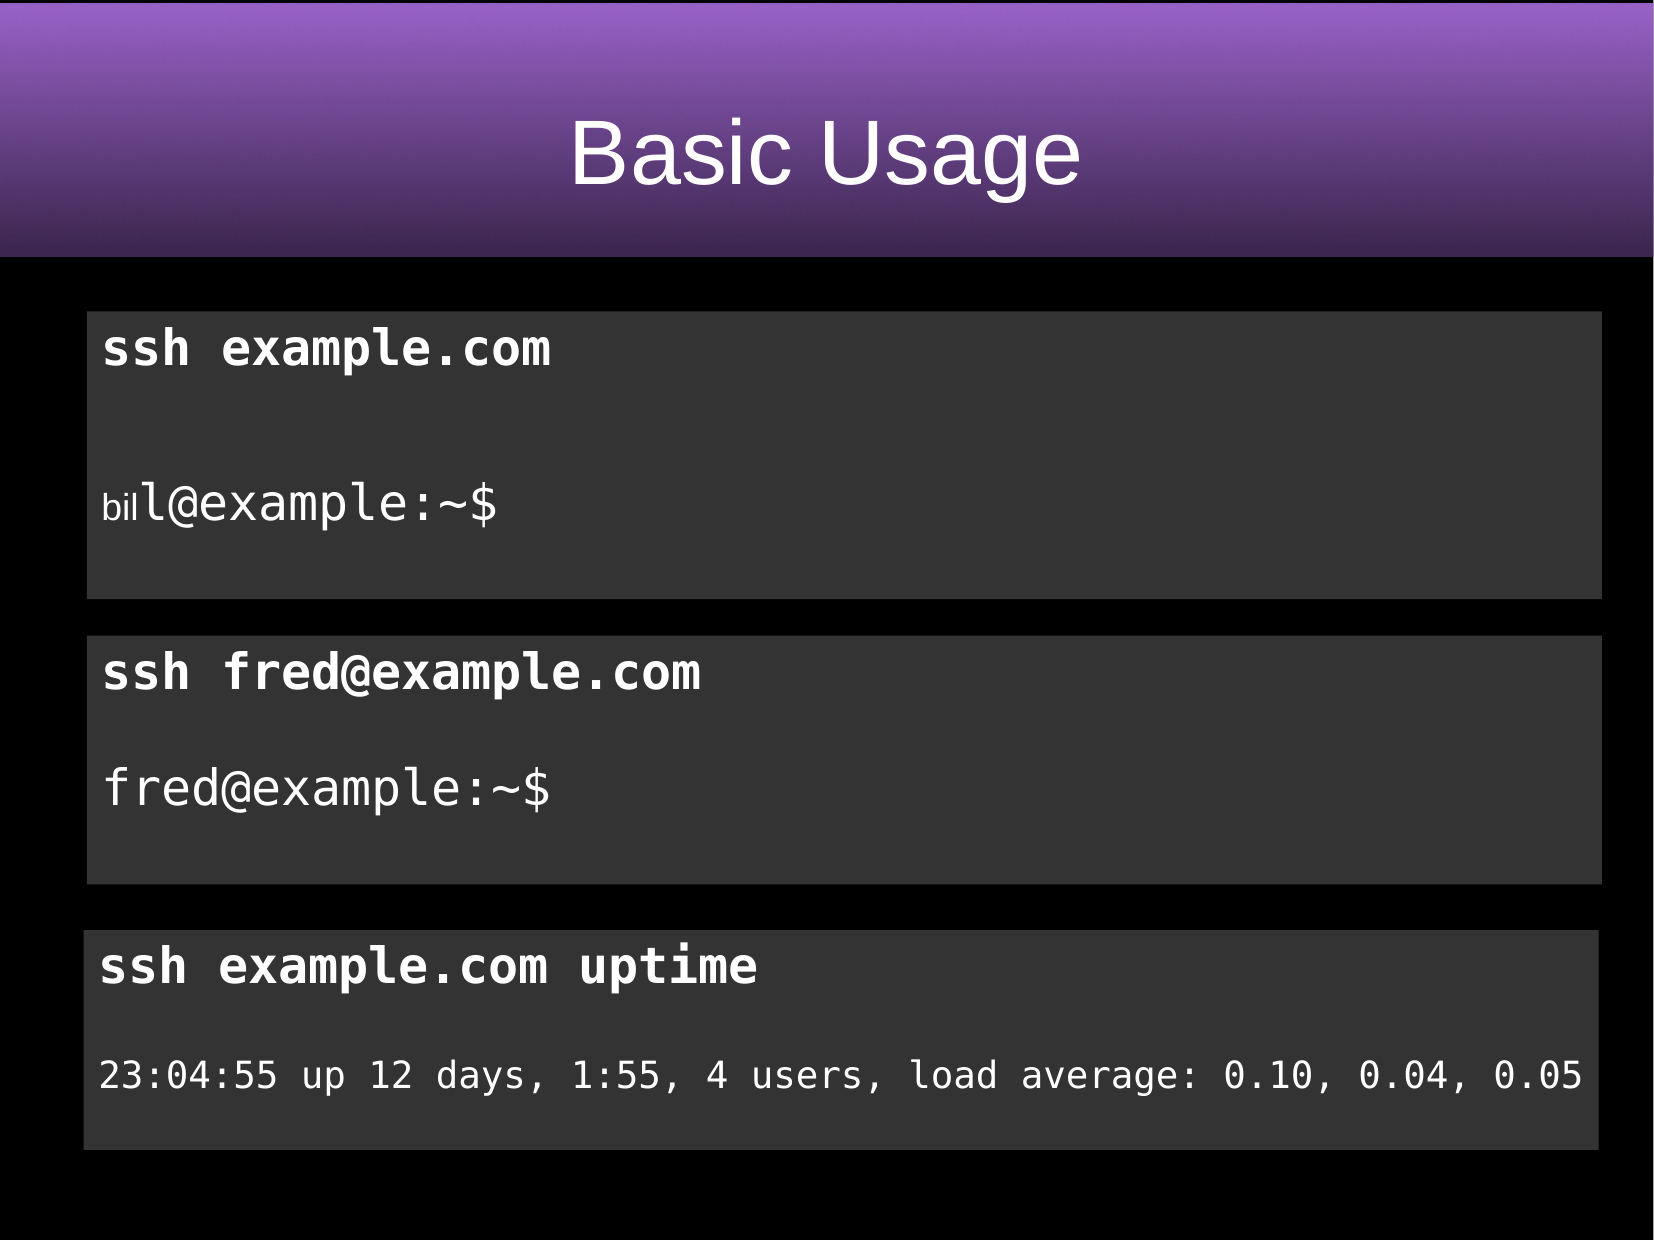

# Basic Usage
ssh example.com
bill@example:~$
ssh fred@example.com
fred@example:~$
ssh example.com uptime
23:04:55 up 12 days, 1:55, 4 users, load average: 0.10, 0.04, 0.05